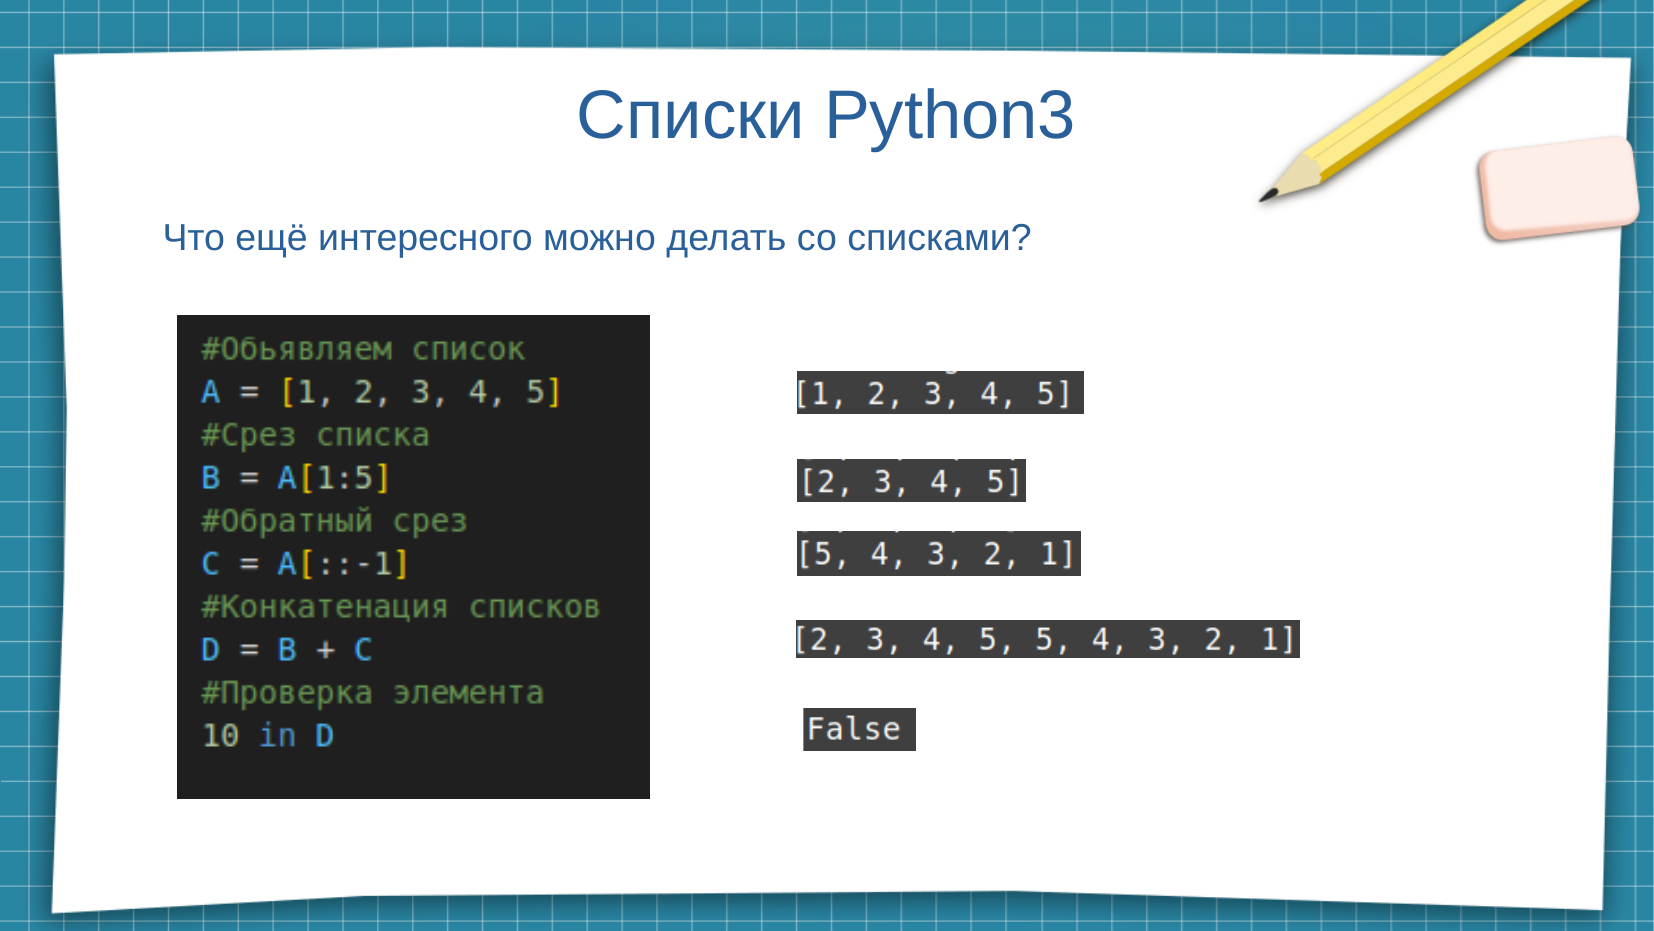

# Списки Python3
Что ещё интересного можно делать со списками?